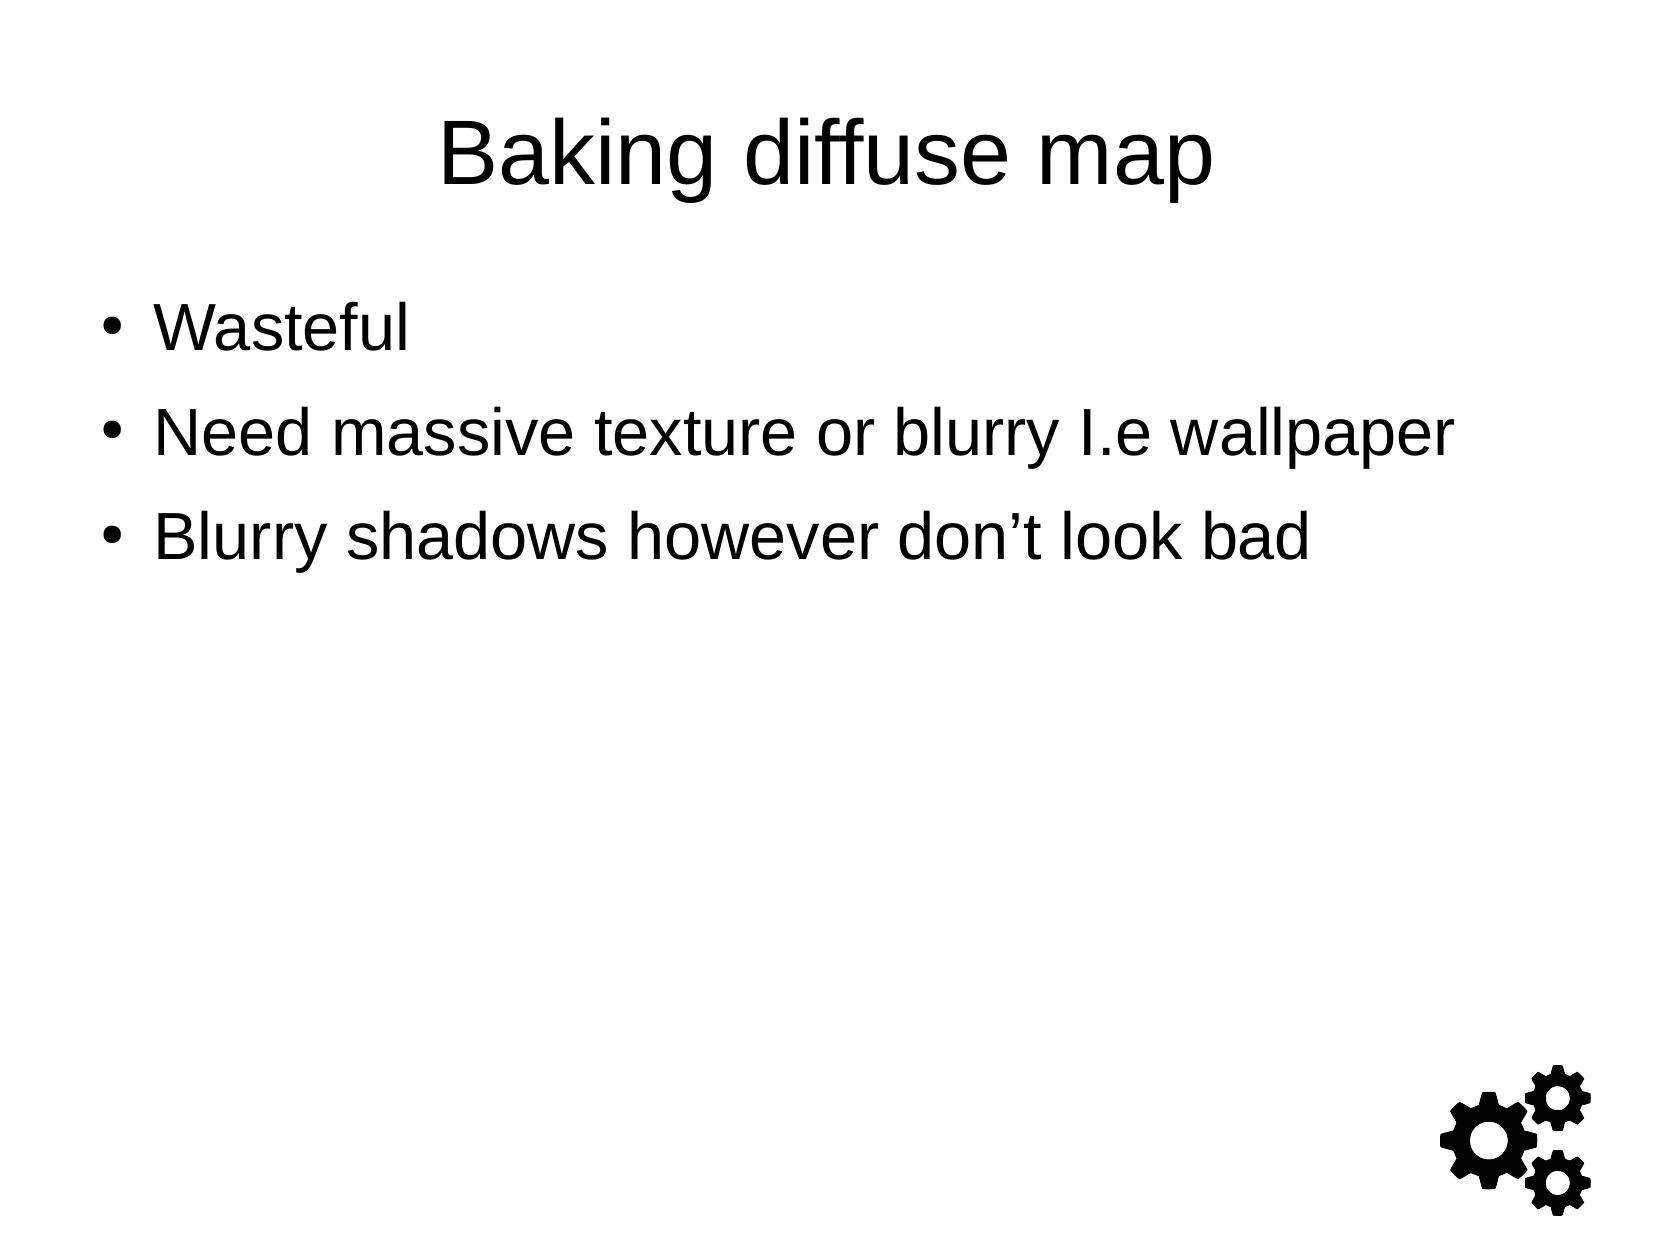

# Baking diffuse map
Wasteful
Need massive texture or blurry I.e wallpaper
Blurry shadows however don’t look bad